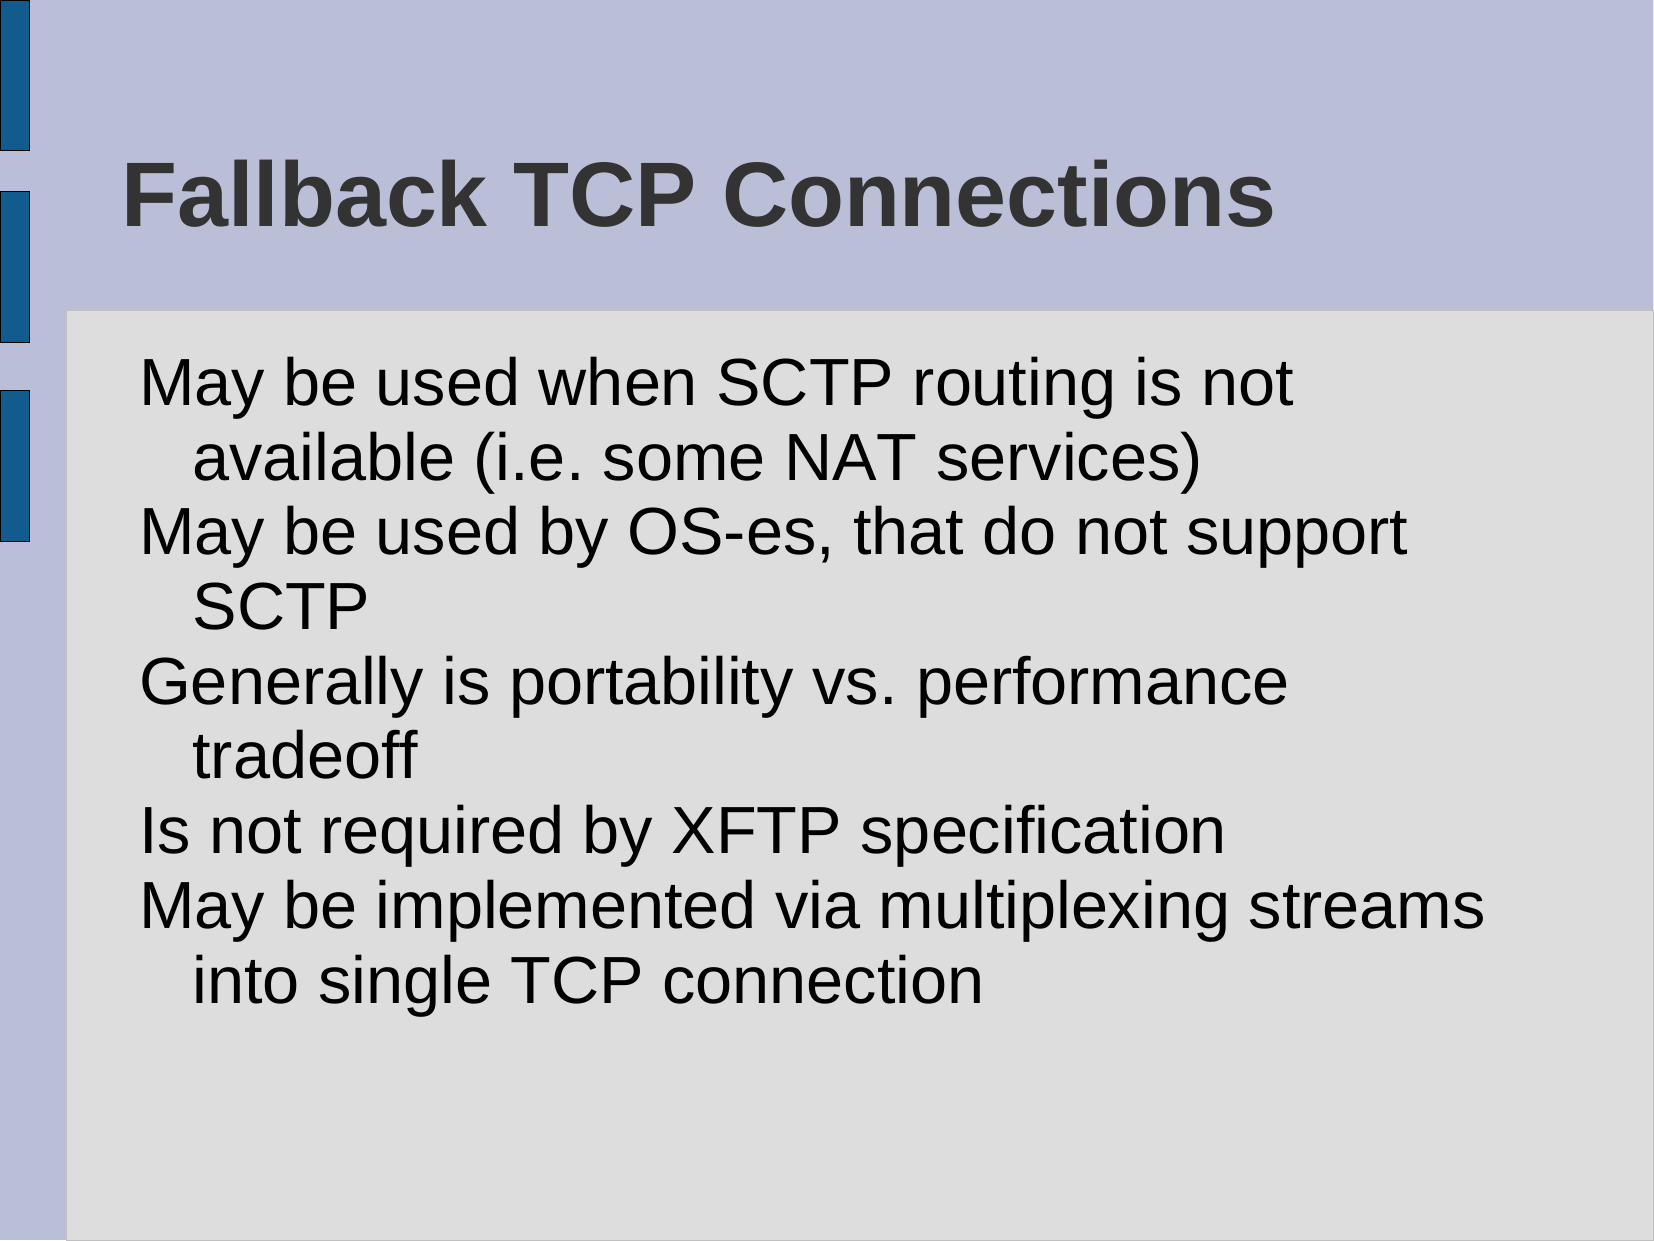

# Fallback TCP Connections
May be used when SCTP routing is not available (i.e. some NAT services)
May be used by OS-es, that do not support SCTP
Generally is portability vs. performance tradeoff
Is not required by XFTP specification
May be implemented via multiplexing streams into single TCP connection